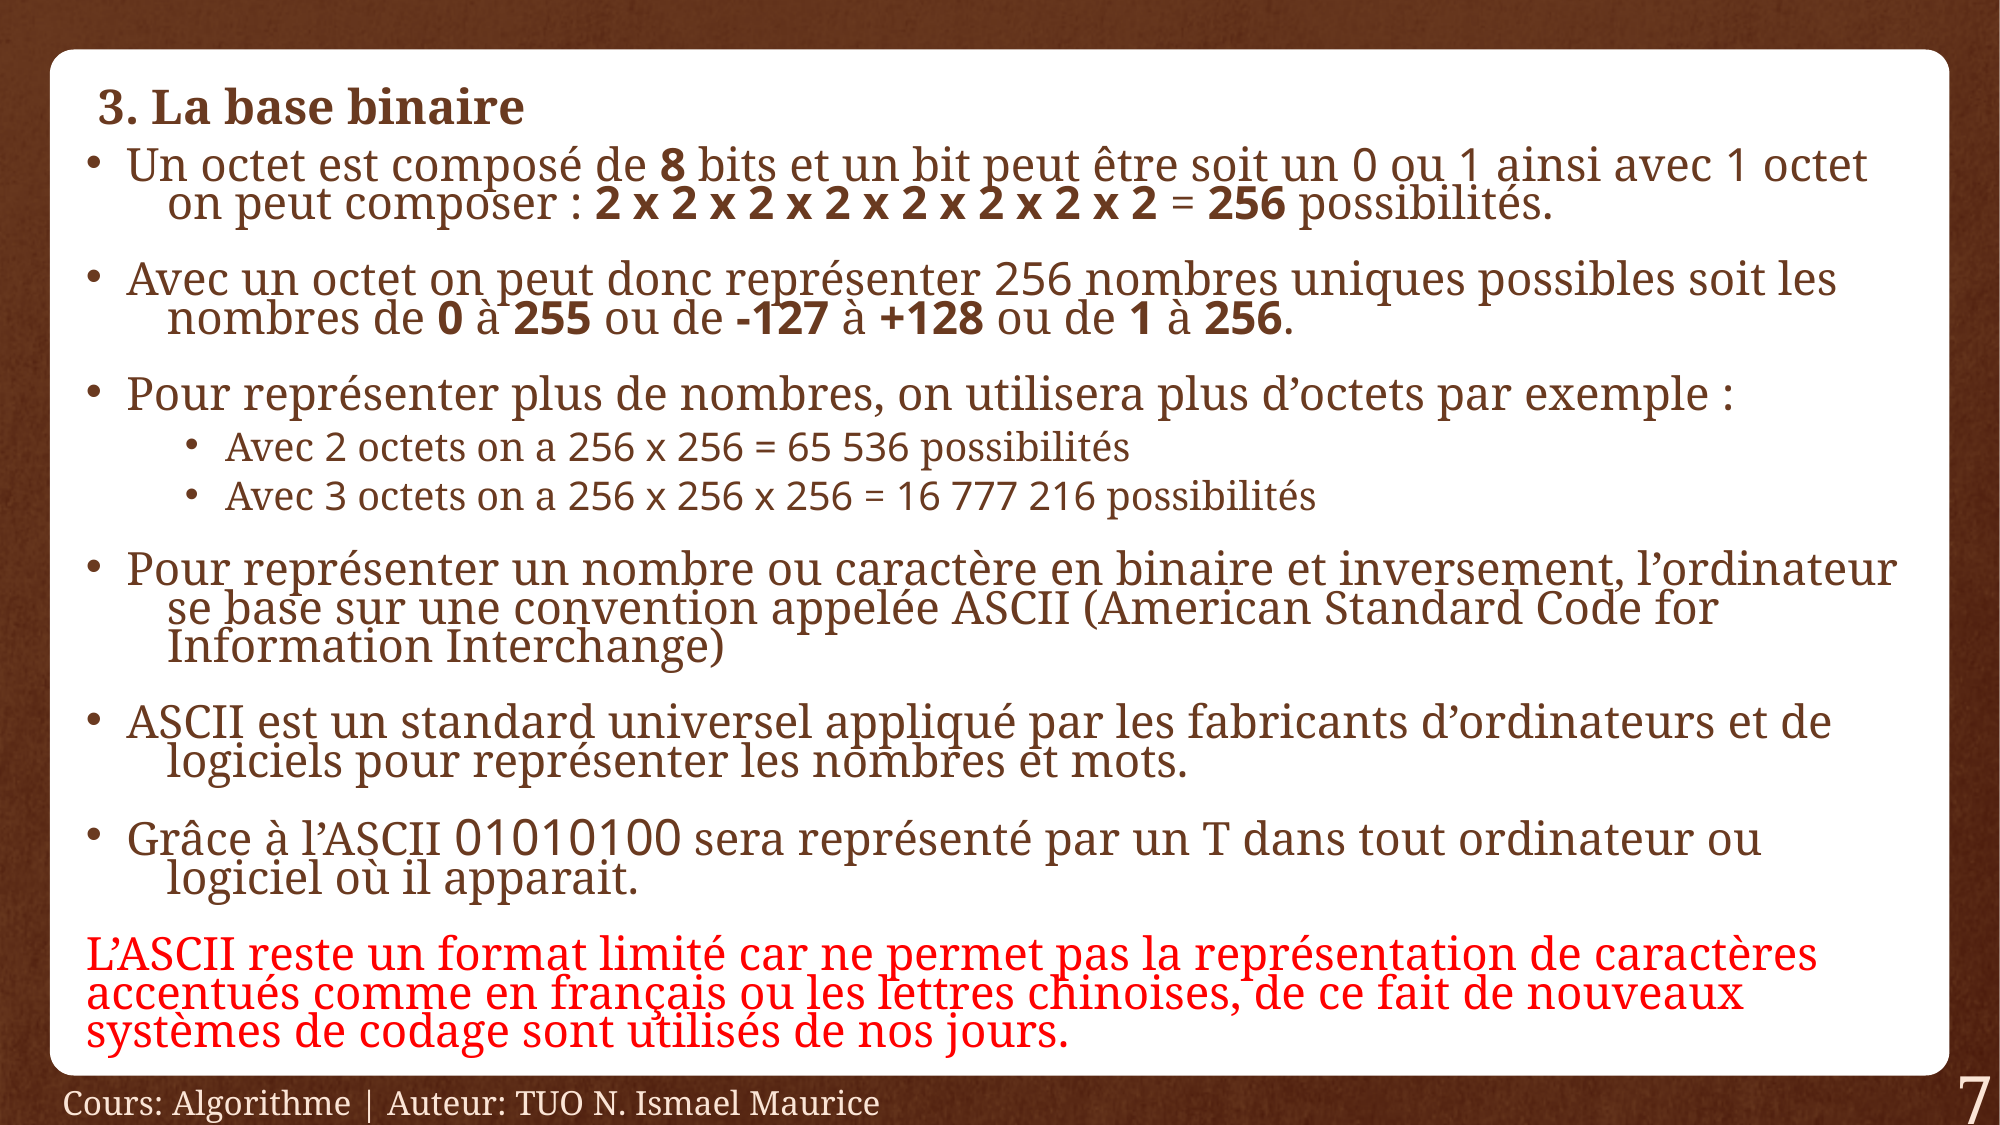

# 3. La base binaire
Un octet est composé de 8 bits et un bit peut être soit un 0 ou 1 ainsi avec 1 octet on peut composer : 2 x 2 x 2 x 2 x 2 x 2 x 2 x 2 = 256 possibilités.
Avec un octet on peut donc représenter 256 nombres uniques possibles soit les nombres de 0 à 255 ou de -127 à +128 ou de 1 à 256.
Pour représenter plus de nombres, on utilisera plus d’octets par exemple :
Avec 2 octets on a 256 x 256 = 65 536 possibilités
Avec 3 octets on a 256 x 256 x 256 = 16 777 216 possibilités
Pour représenter un nombre ou caractère en binaire et inversement, l’ordinateur se base sur une convention appelée ASCII (American Standard Code for Information Interchange)
ASCII est un standard universel appliqué par les fabricants d’ordinateurs et de logiciels pour représenter les nombres et mots.
Grâce à l’ASCII 01010100 sera représenté par un T dans tout ordinateur ou logiciel où il apparait.
L’ASCII reste un format limité car ne permet pas la représentation de caractères accentués comme en français ou les lettres chinoises, de ce fait de nouveaux systèmes de codage sont utilisés de nos jours.
Cours: Algorithme | Auteur: TUO N. Ismael Maurice